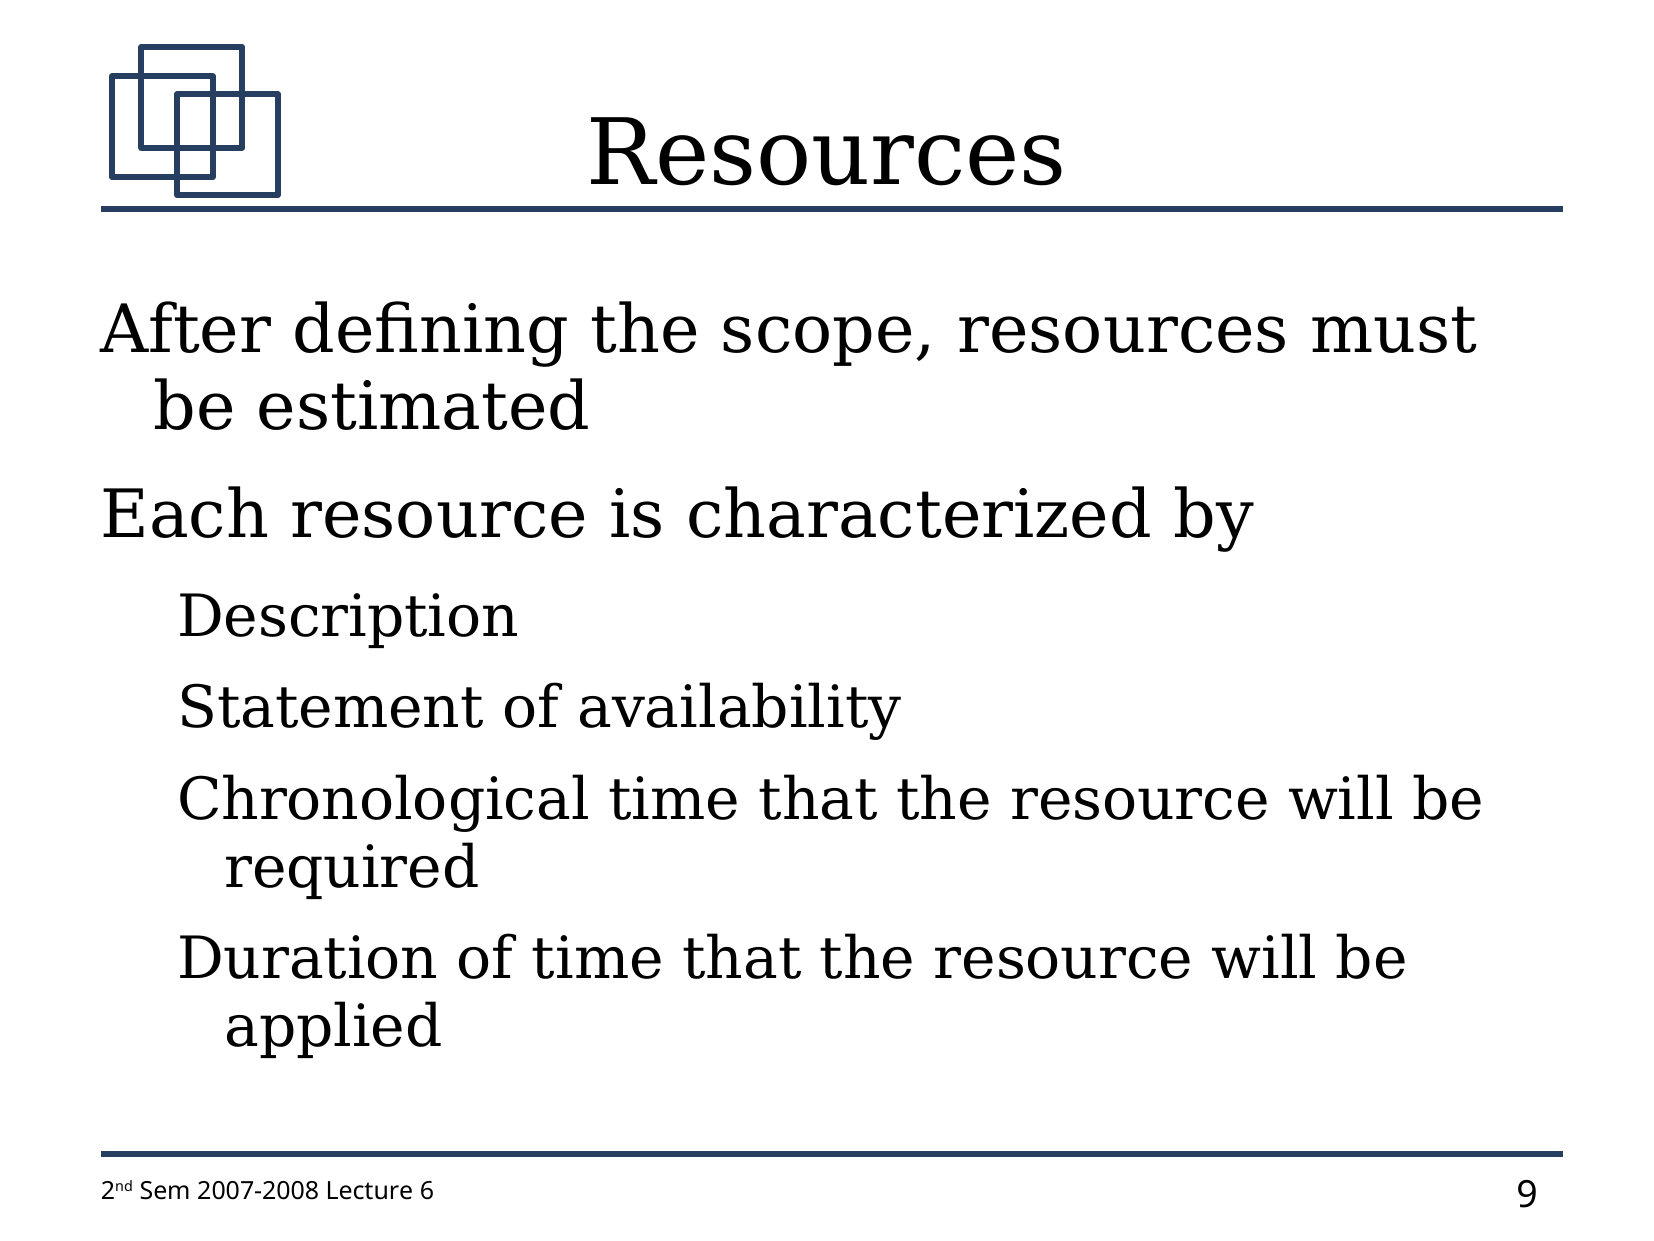

# Resources
After defining the scope, resources must be estimated
Each resource is characterized by
Description
Statement of availability
Chronological time that the resource will be required
Duration of time that the resource will be applied